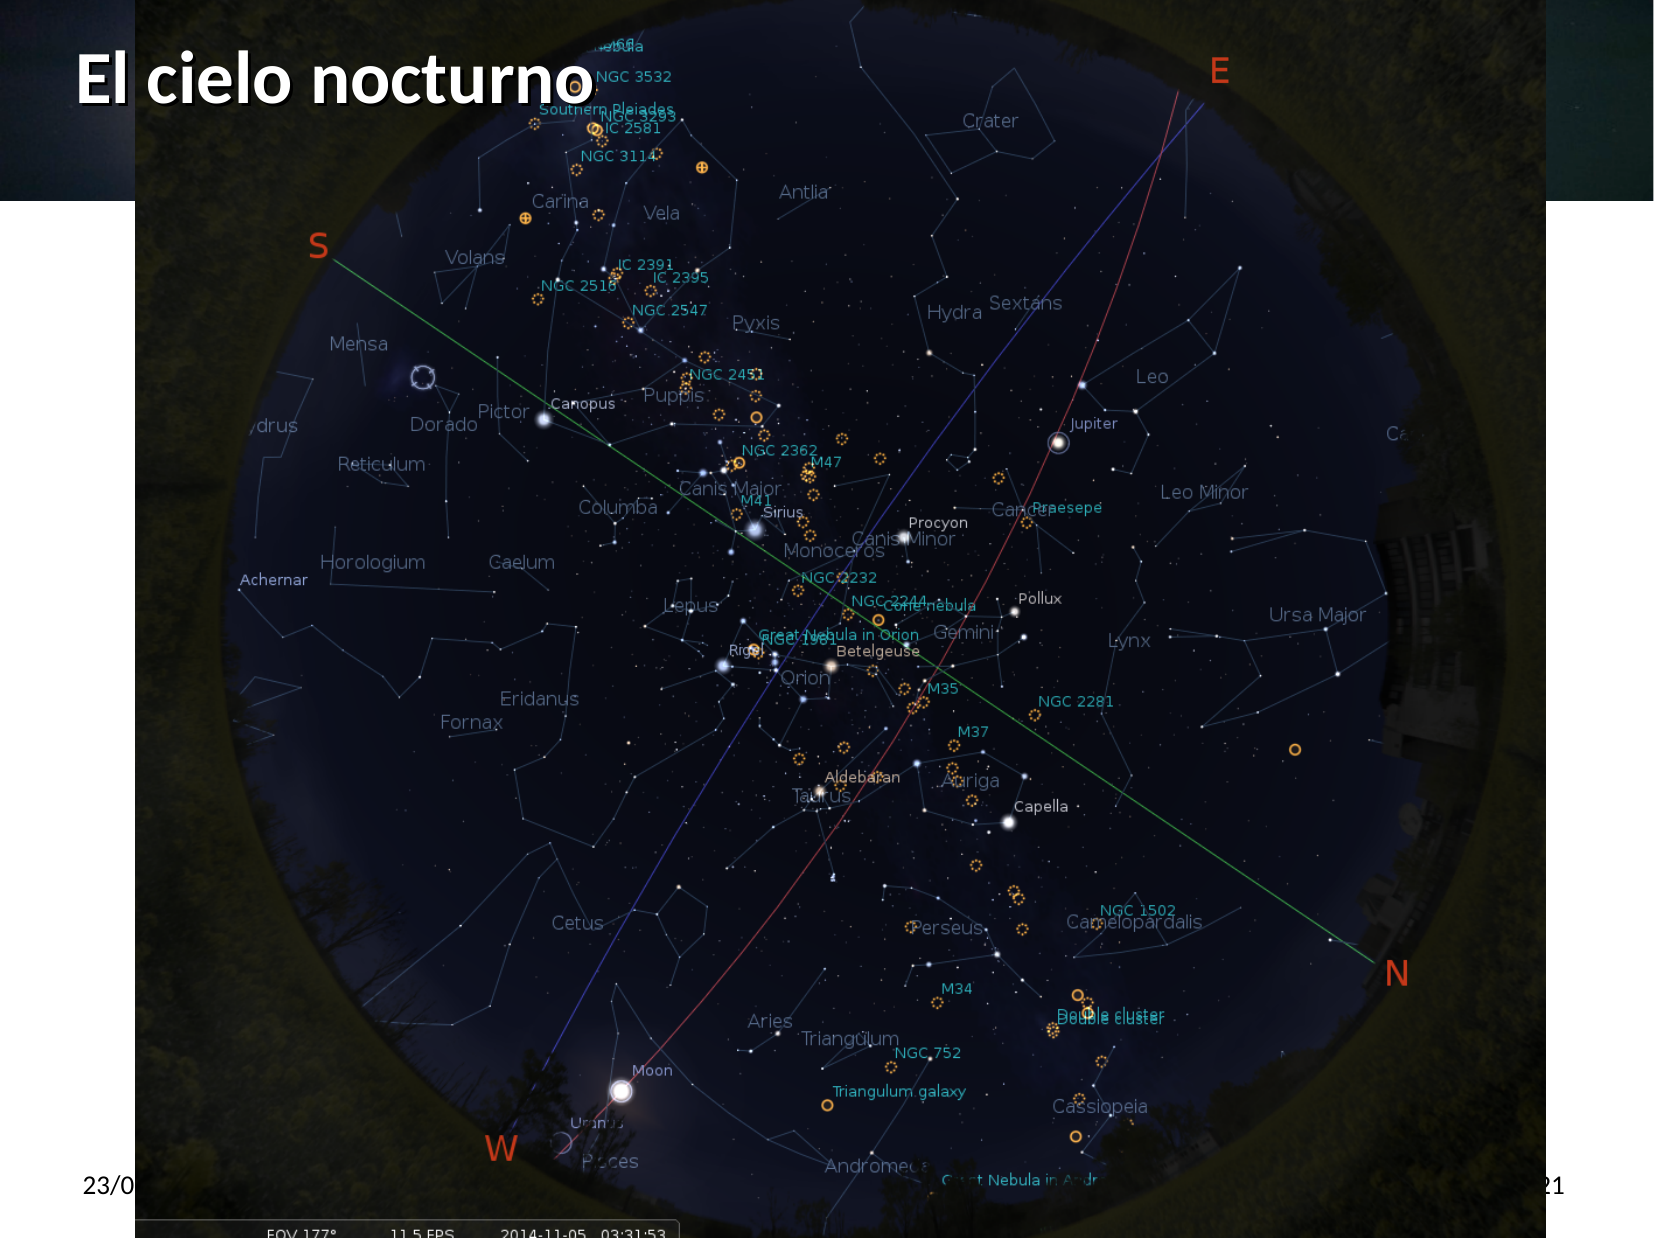

# El cielo nocturno
Astronomía (Asorey)
11